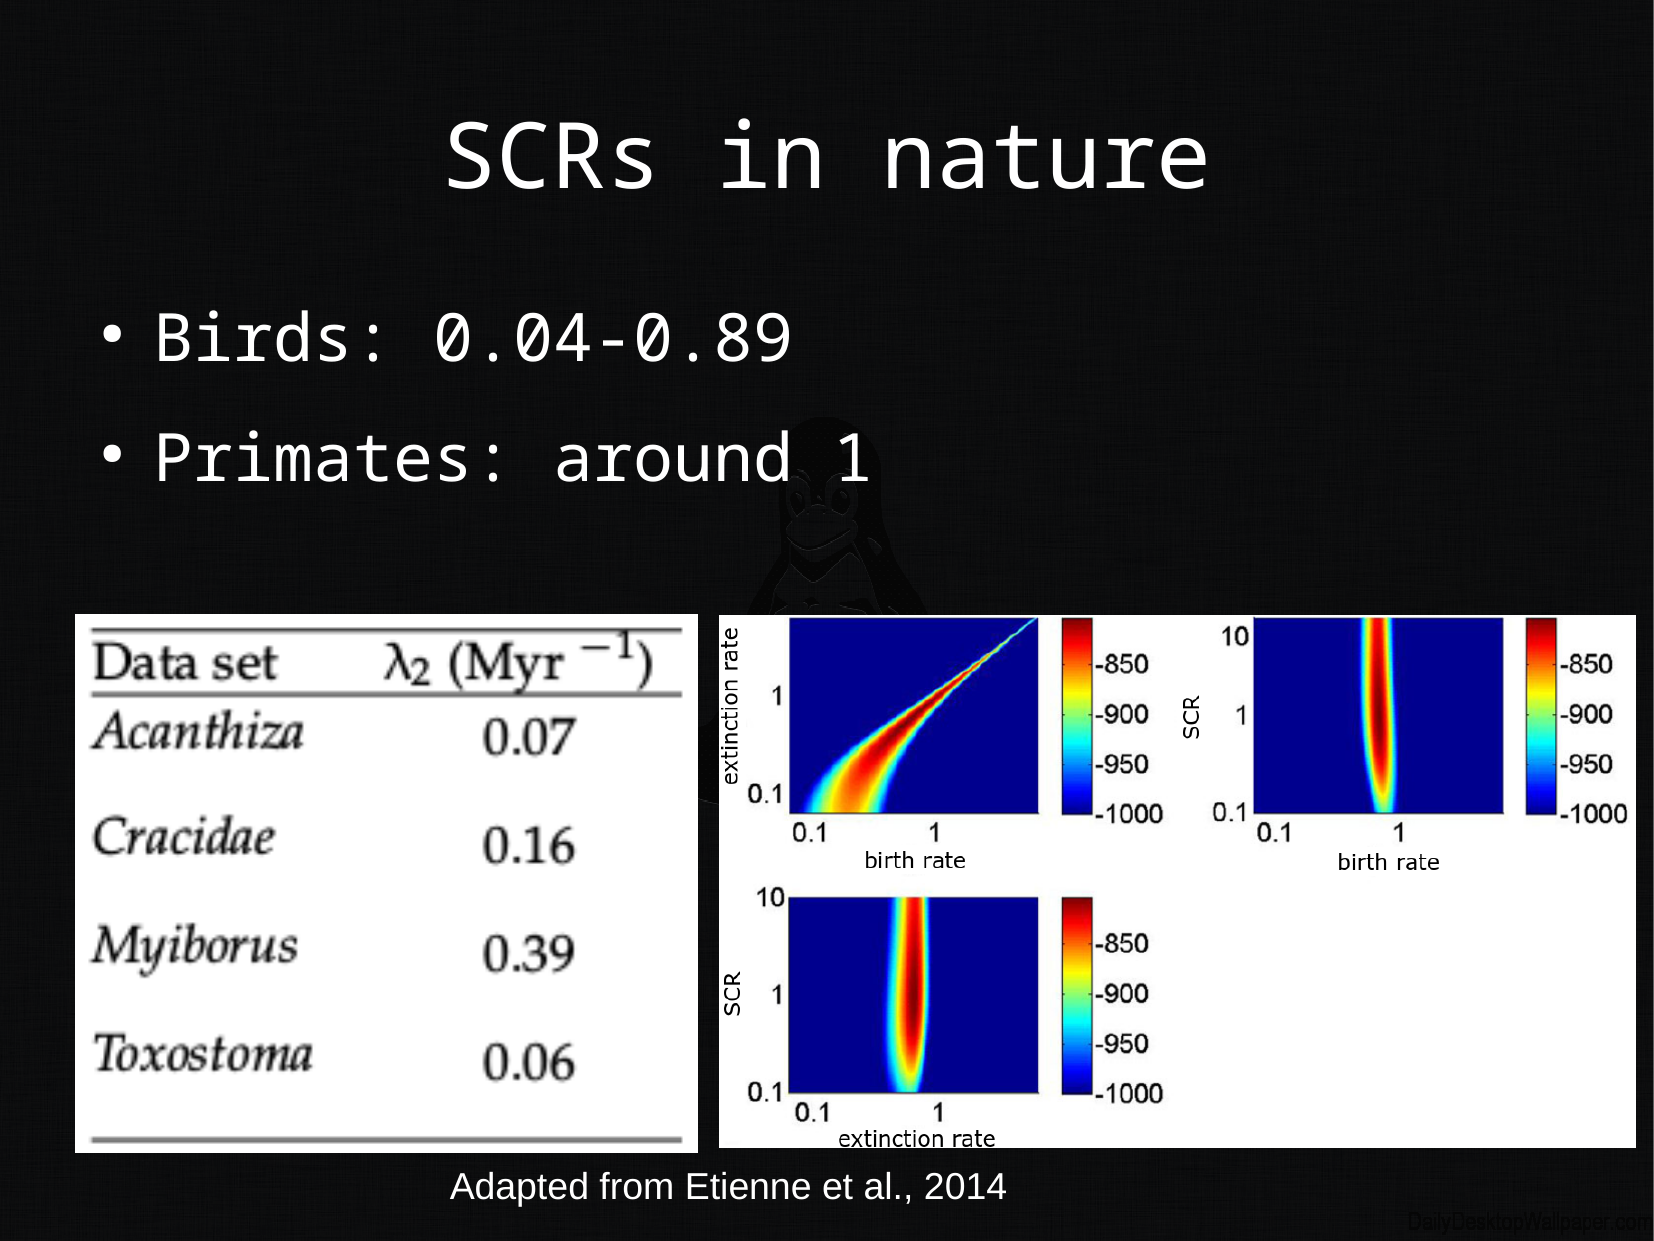

# SCRs in nature
Birds: 0.04-0.89
Primates: around 1
Adapted from Etienne et al., 2014